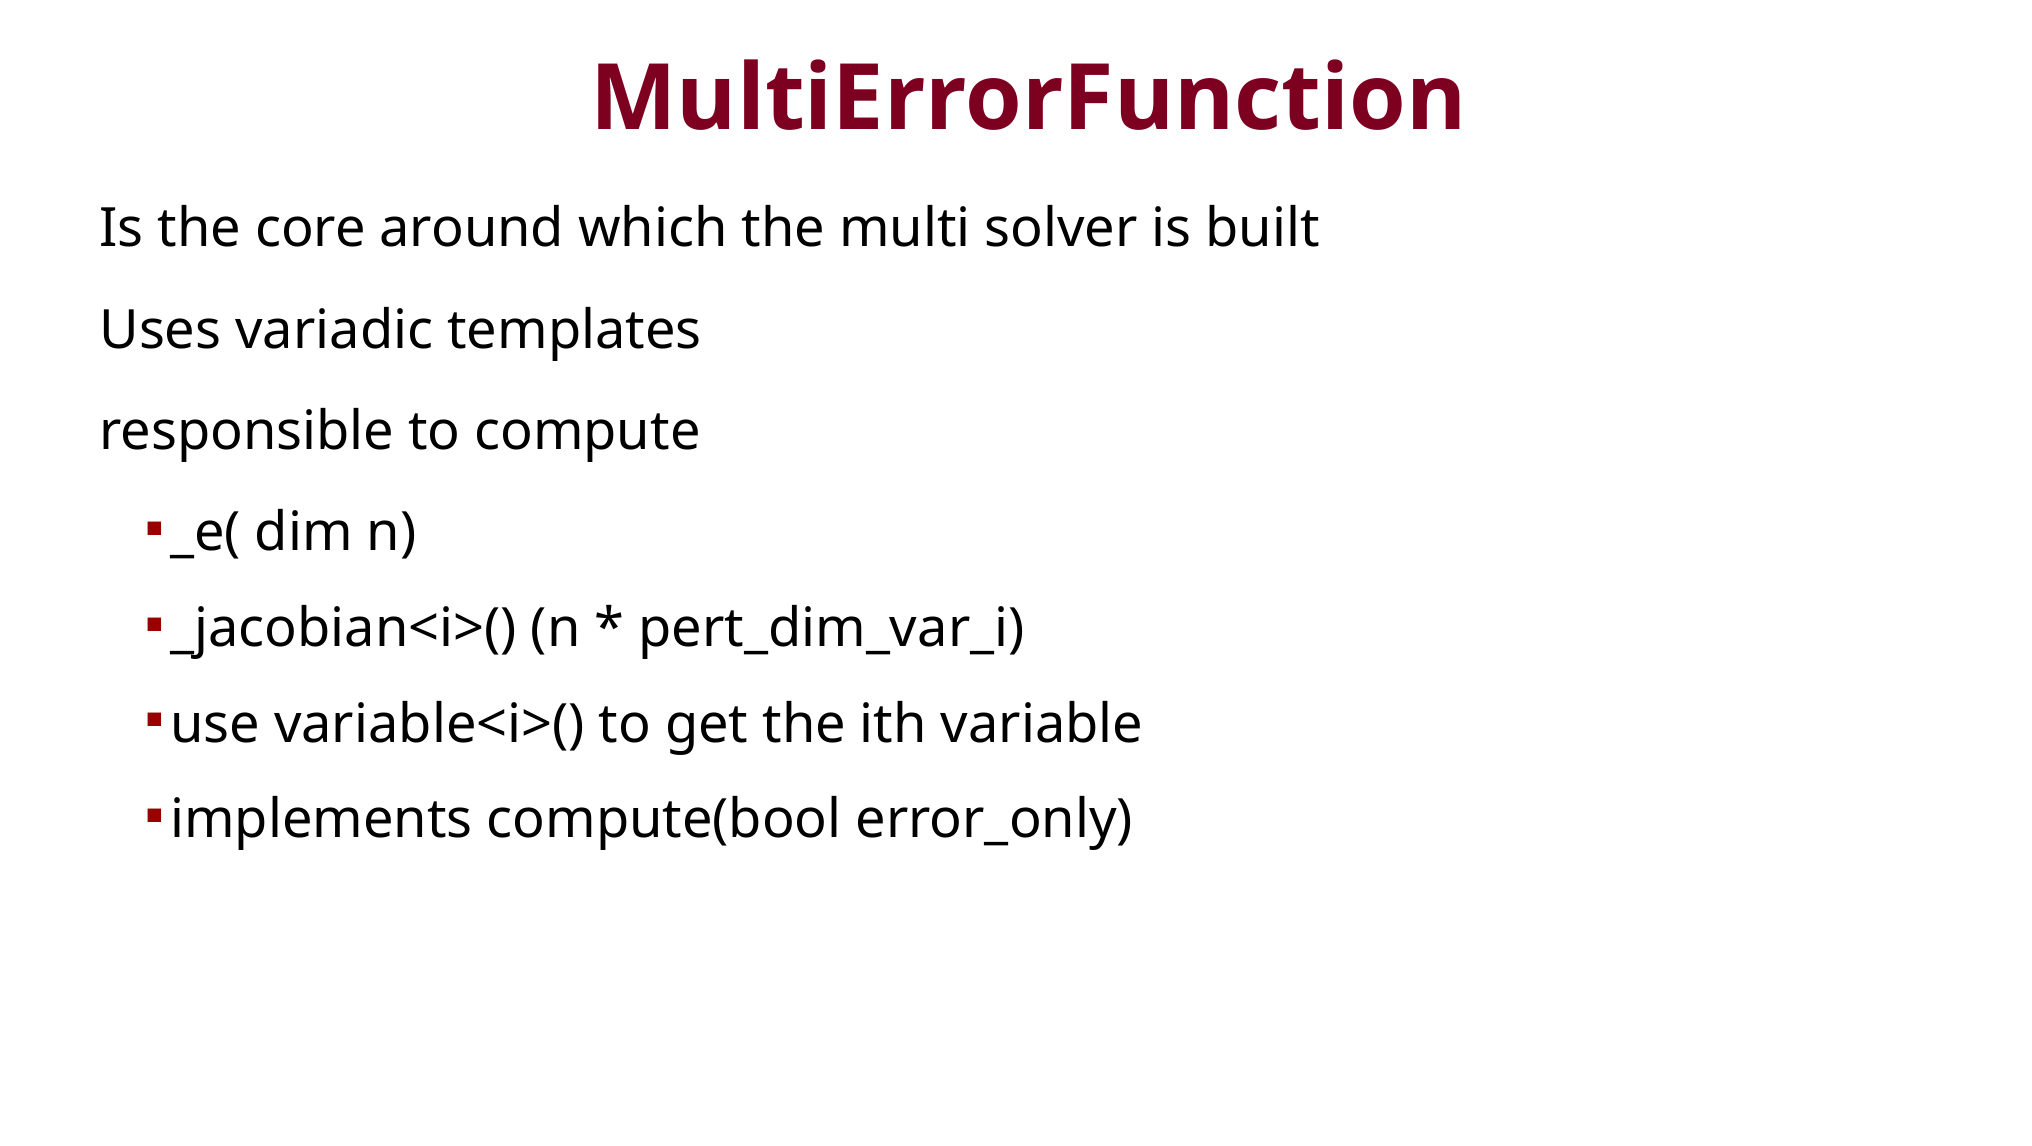

# MultiErrorFunction
Is the core around which the multi solver is built
Uses variadic templates
responsible to compute
_e( dim n)
_jacobian<i>() (n * pert_dim_var_i)
use variable<i>() to get the ith variable
implements compute(bool error_only)